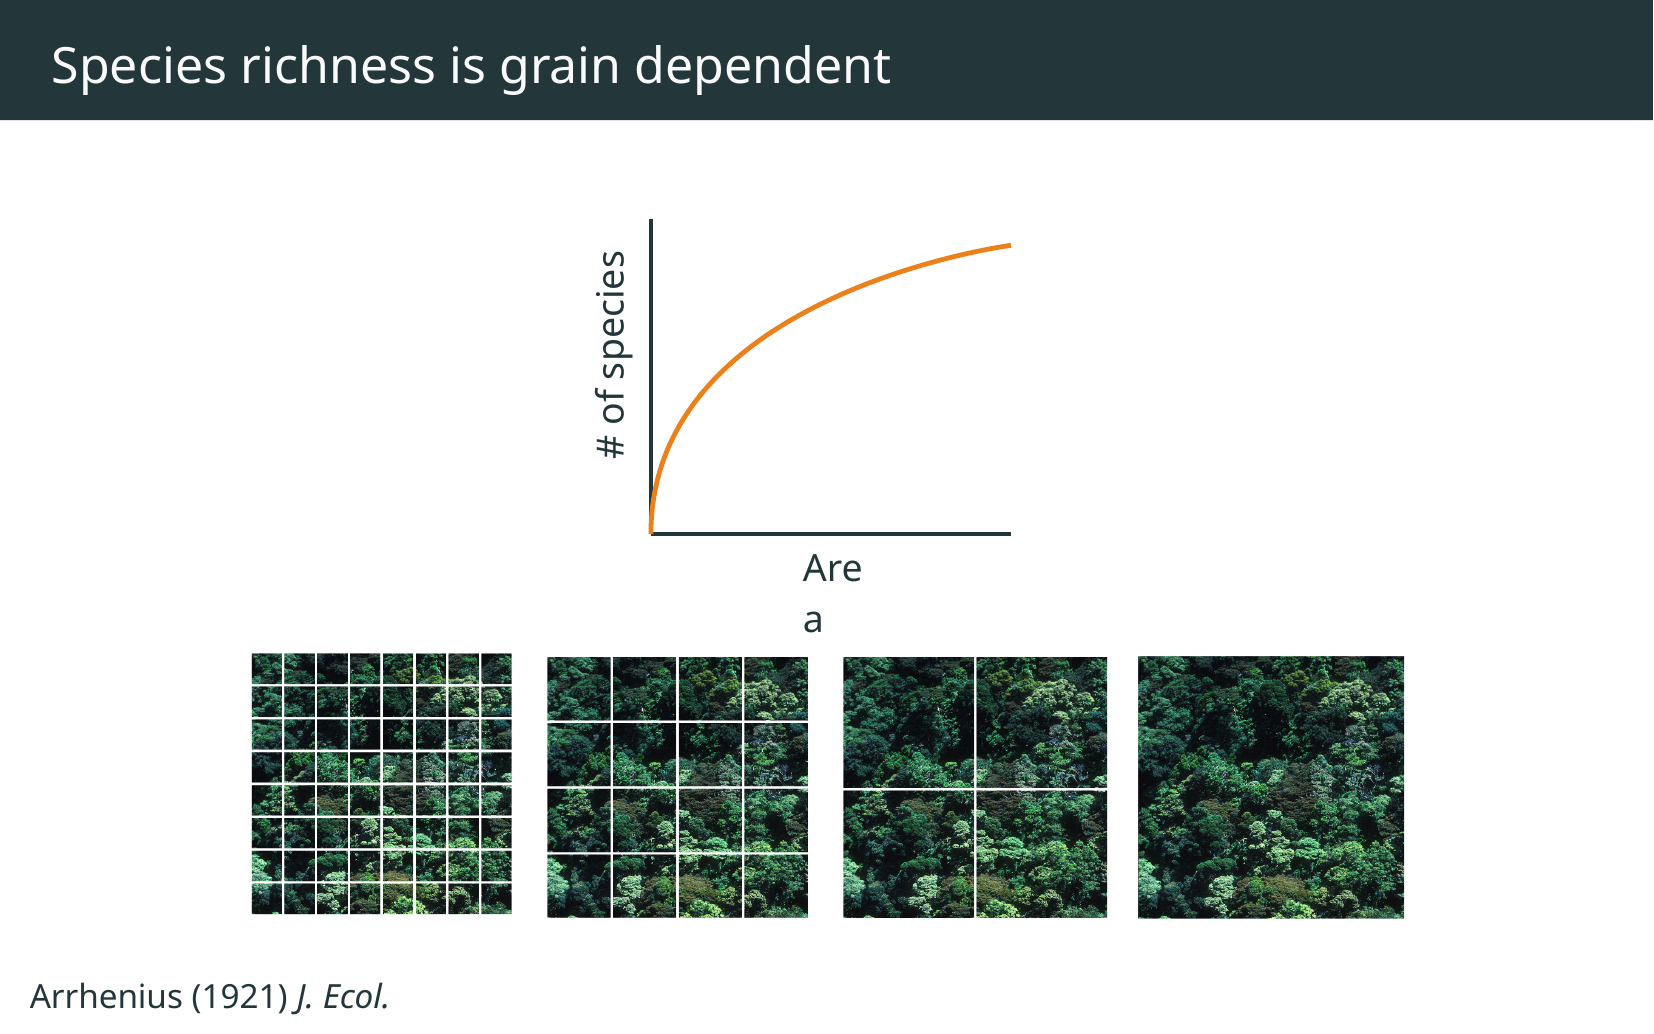

Species richness is grain dependent
# of species
Area
Arrhenius (1921) J. Ecol.